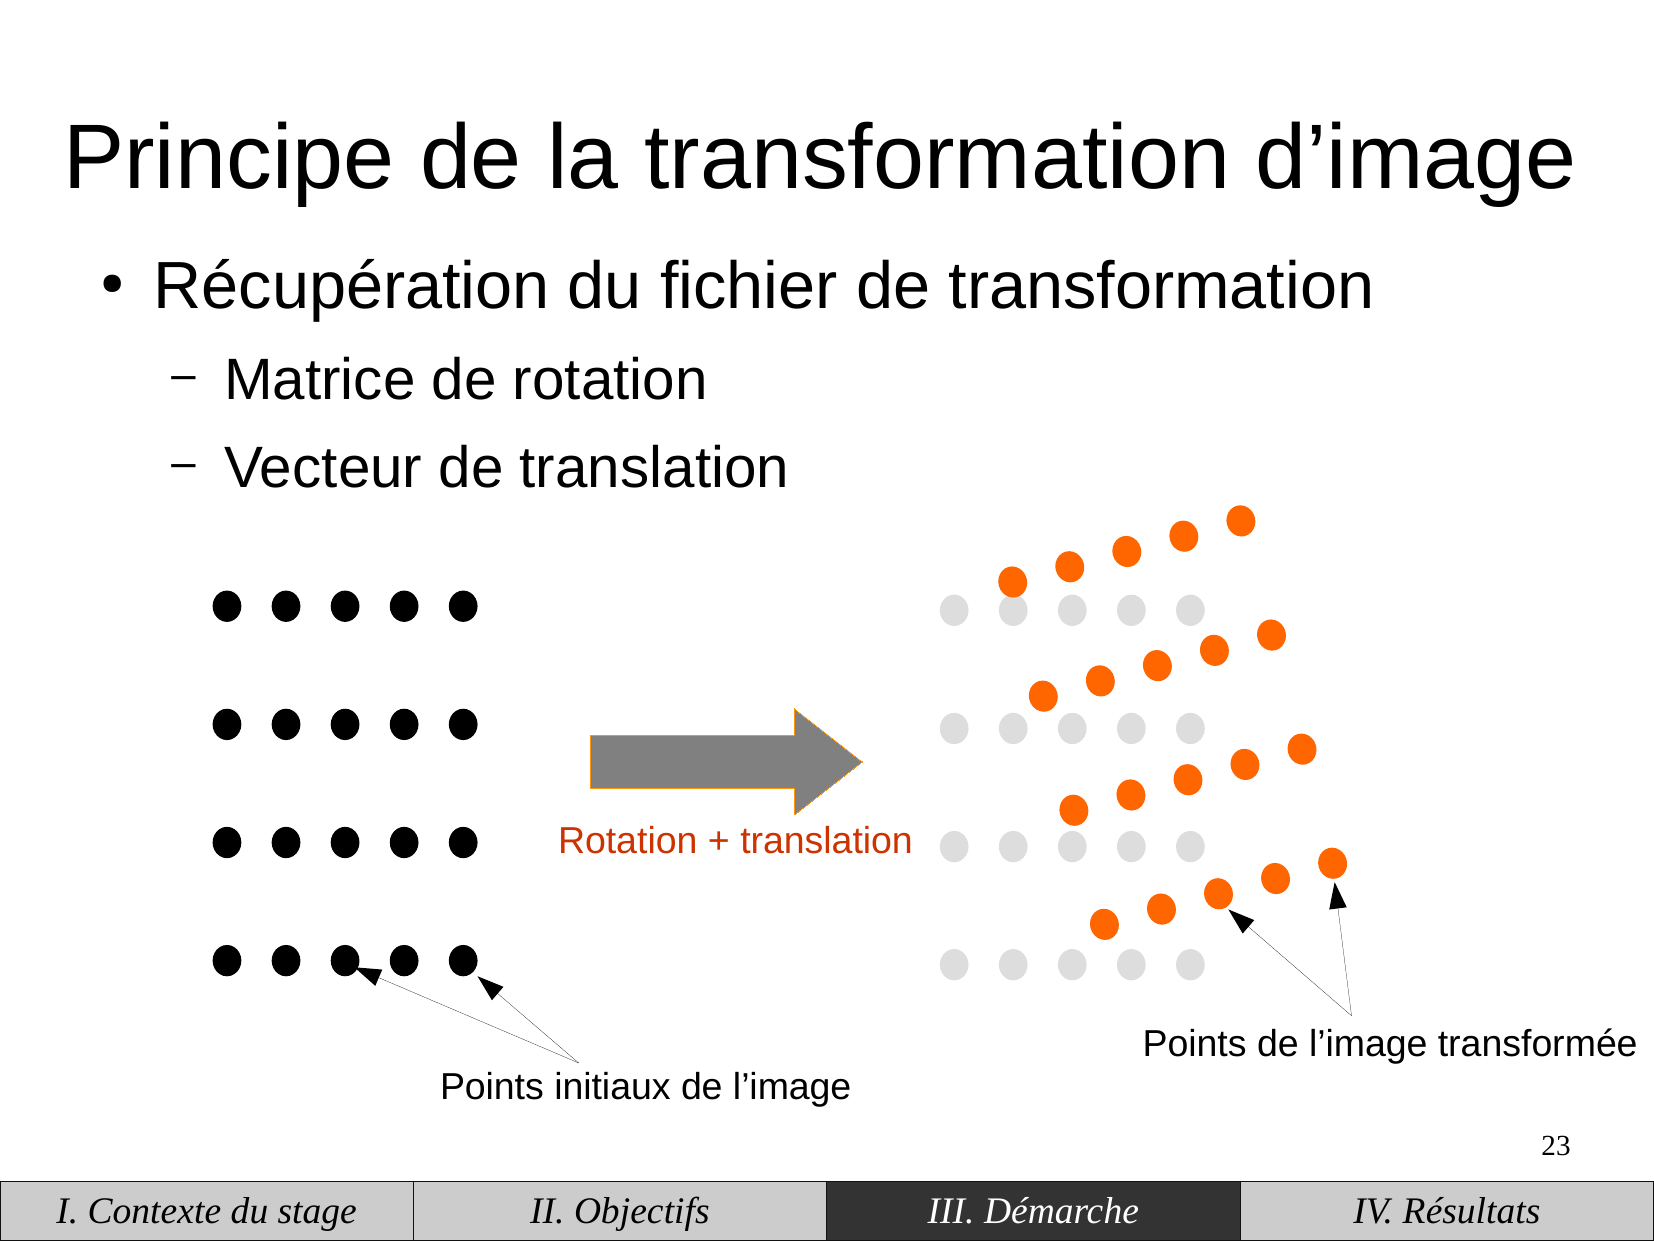

# Principe de la transformation d’image
Récupération du fichier de transformation
Matrice de rotation
Vecteur de translation
Rotation + translation
Points de l’image transformée
Points initiaux de l’image
23
I. Contexte du stage
II. Objectifs
III. Démarche
IV. Résultats